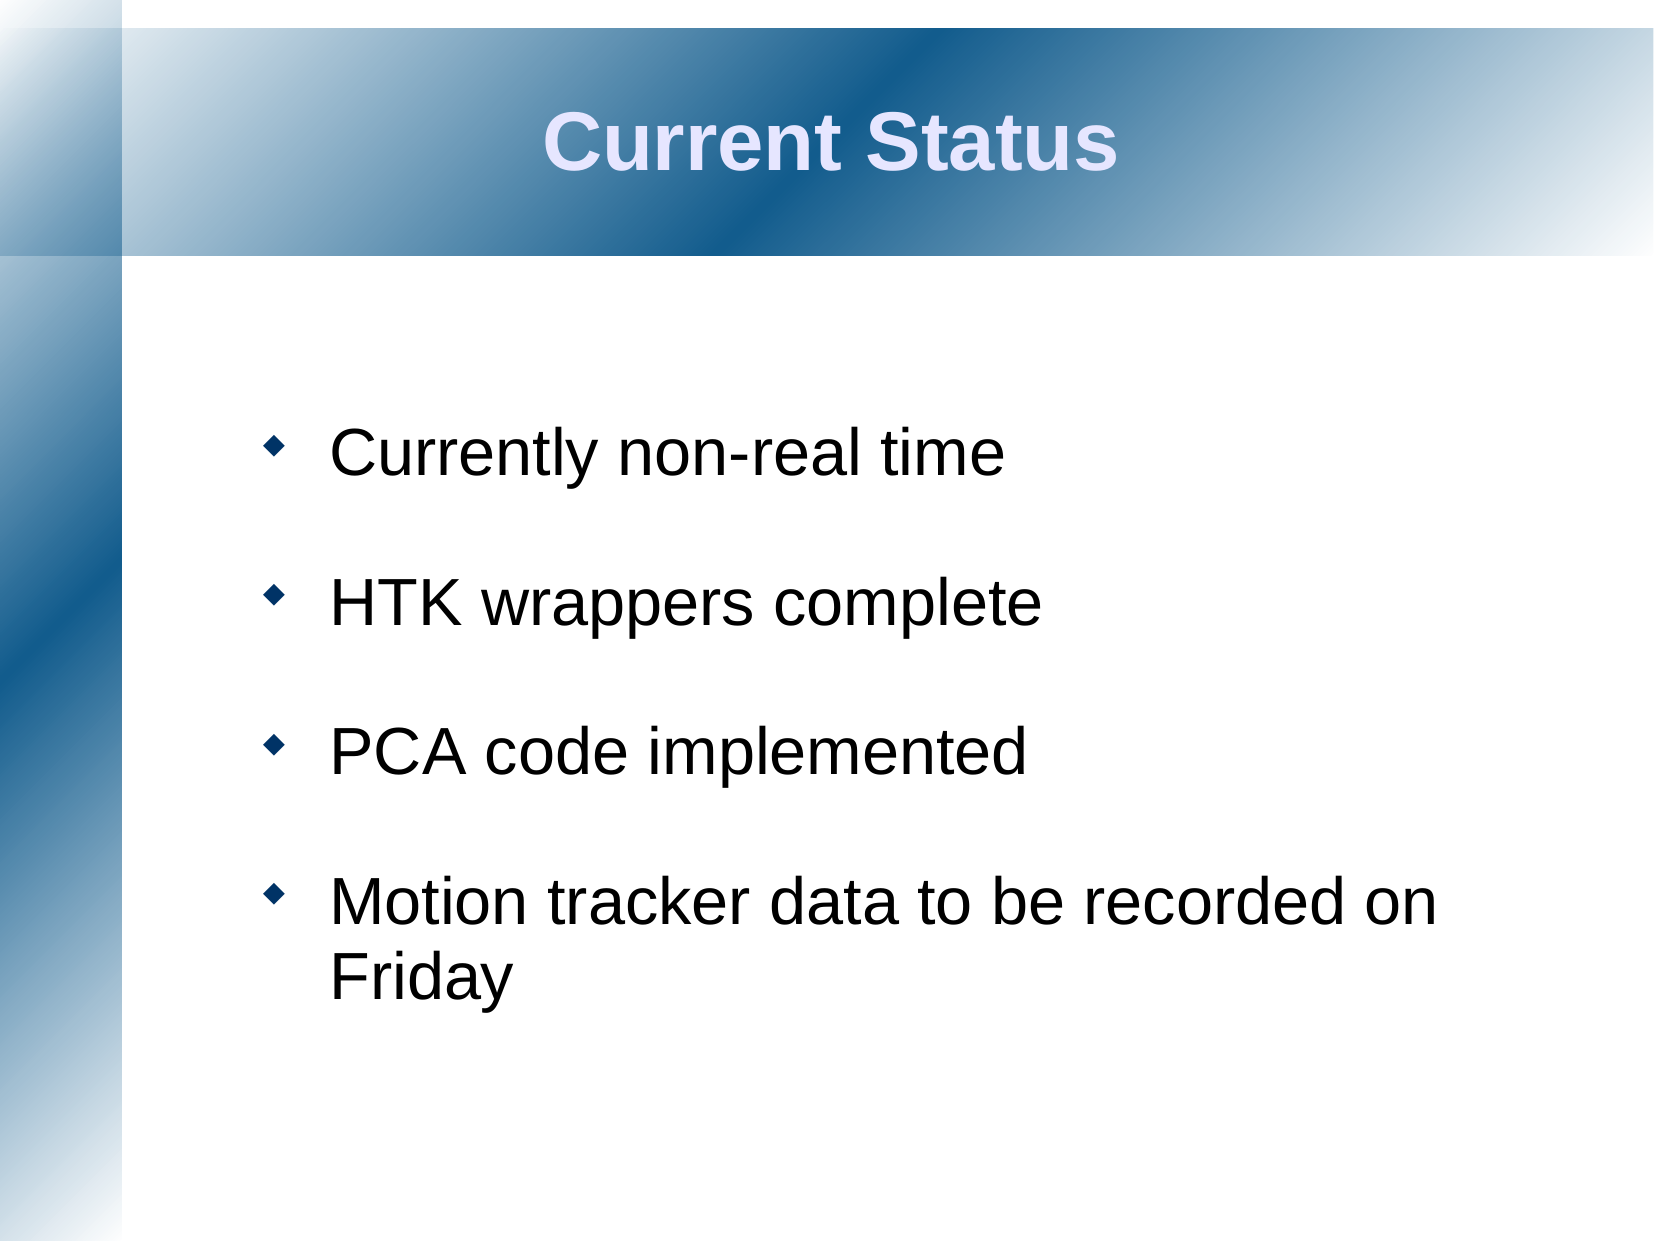

# Current Status
Currently non-real time
HTK wrappers complete
PCA code implemented
Motion tracker data to be recorded on
Friday